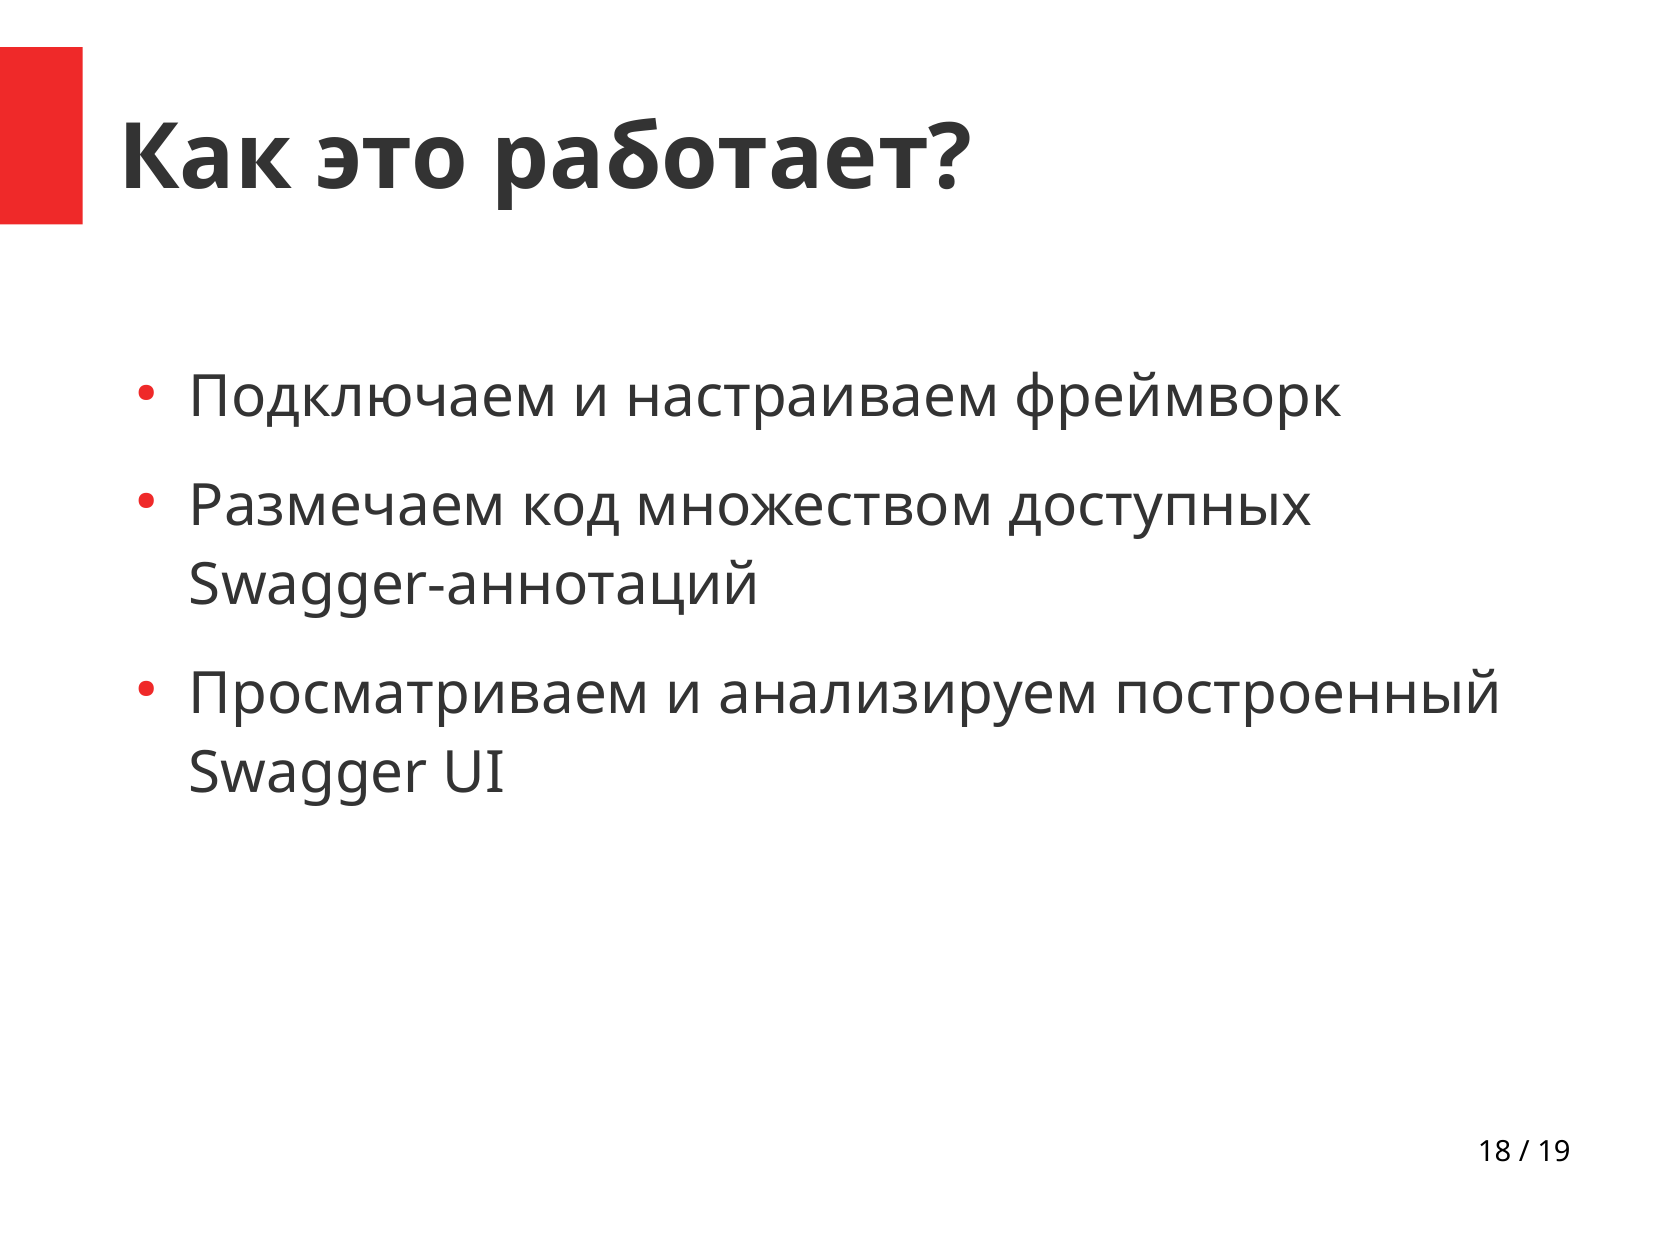

# Как это работает?
Подключаем и настраиваем фреймворк
Размечаем код множеством доступных Swagger-аннотаций
Просматриваем и анализируем построенный Swagger UI
18